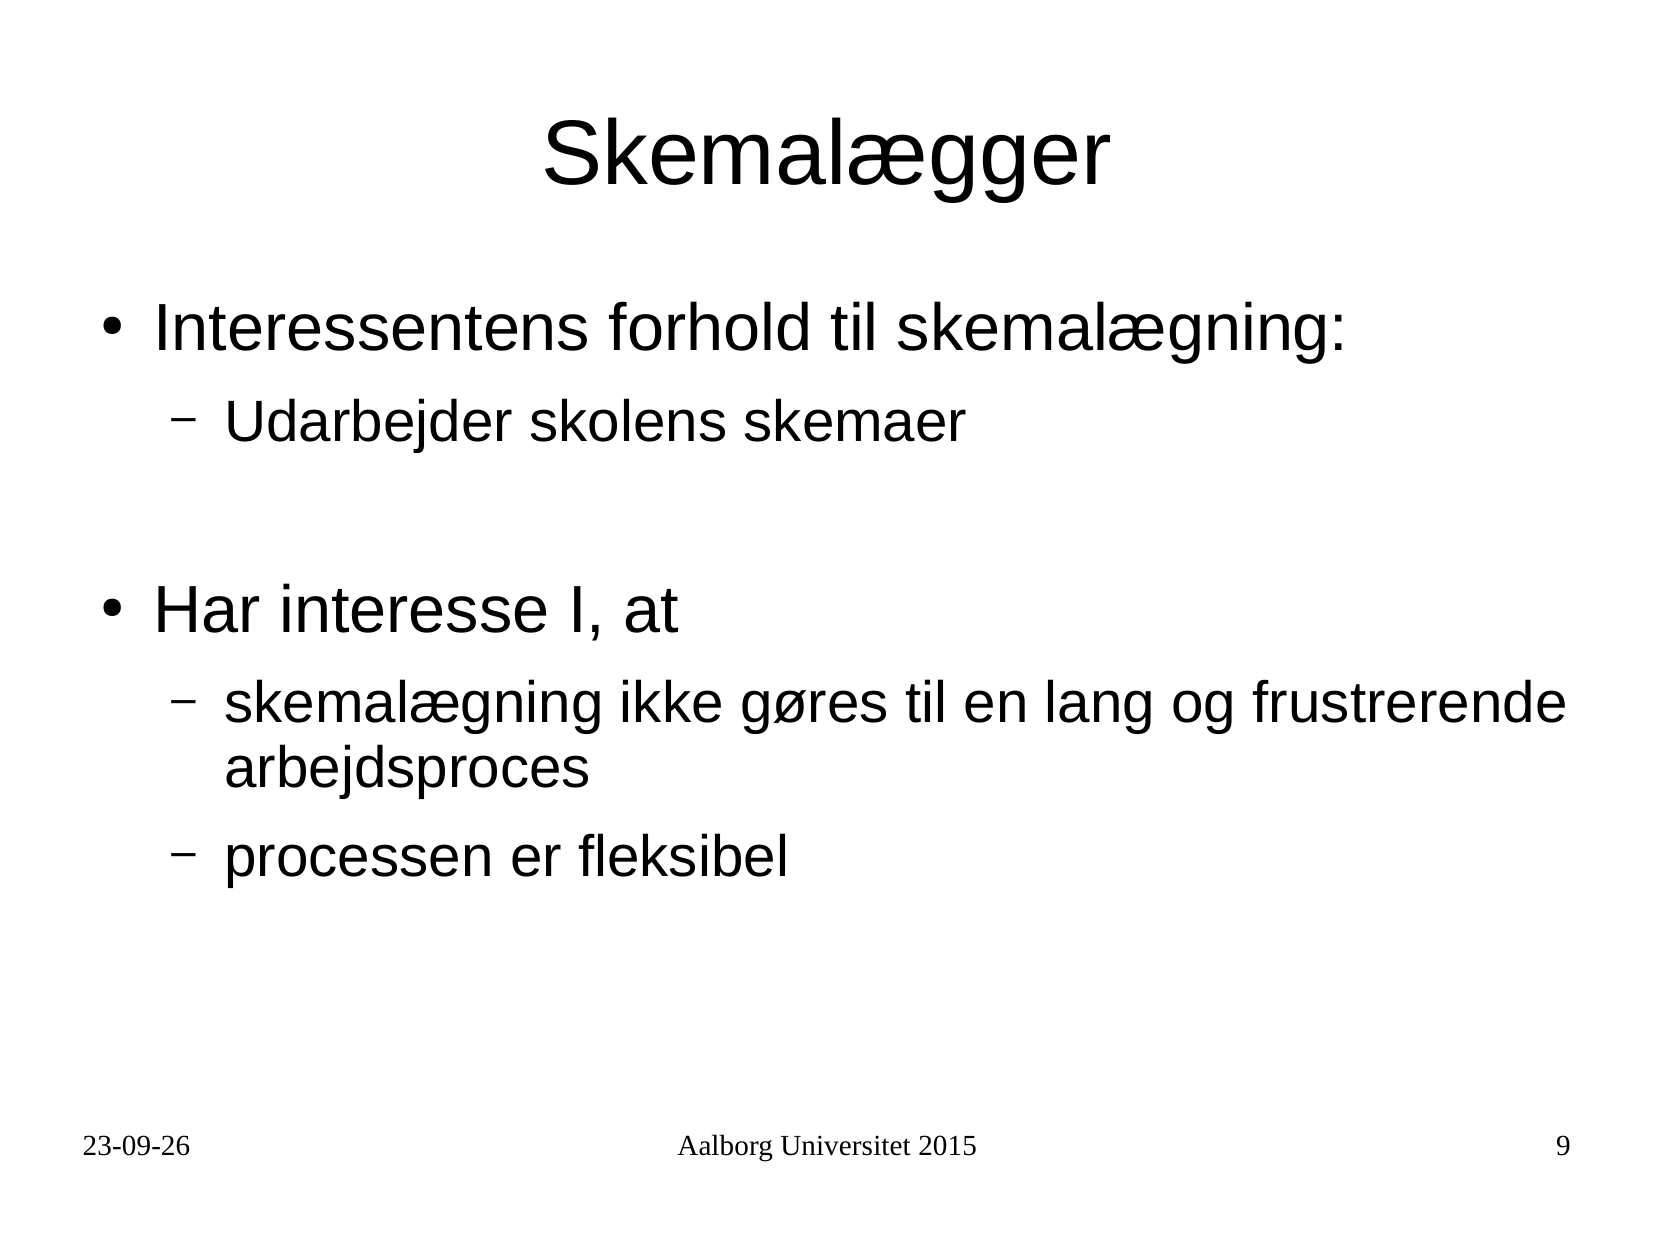

# Skemalægger
Interessentens forhold til skemalægning:
Udarbejder skolens skemaer
Har interesse I, at
skemalægning ikke gøres til en lang og frustrerende arbejdsproces
processen er fleksibel
Aalborg Universitet 2015
9